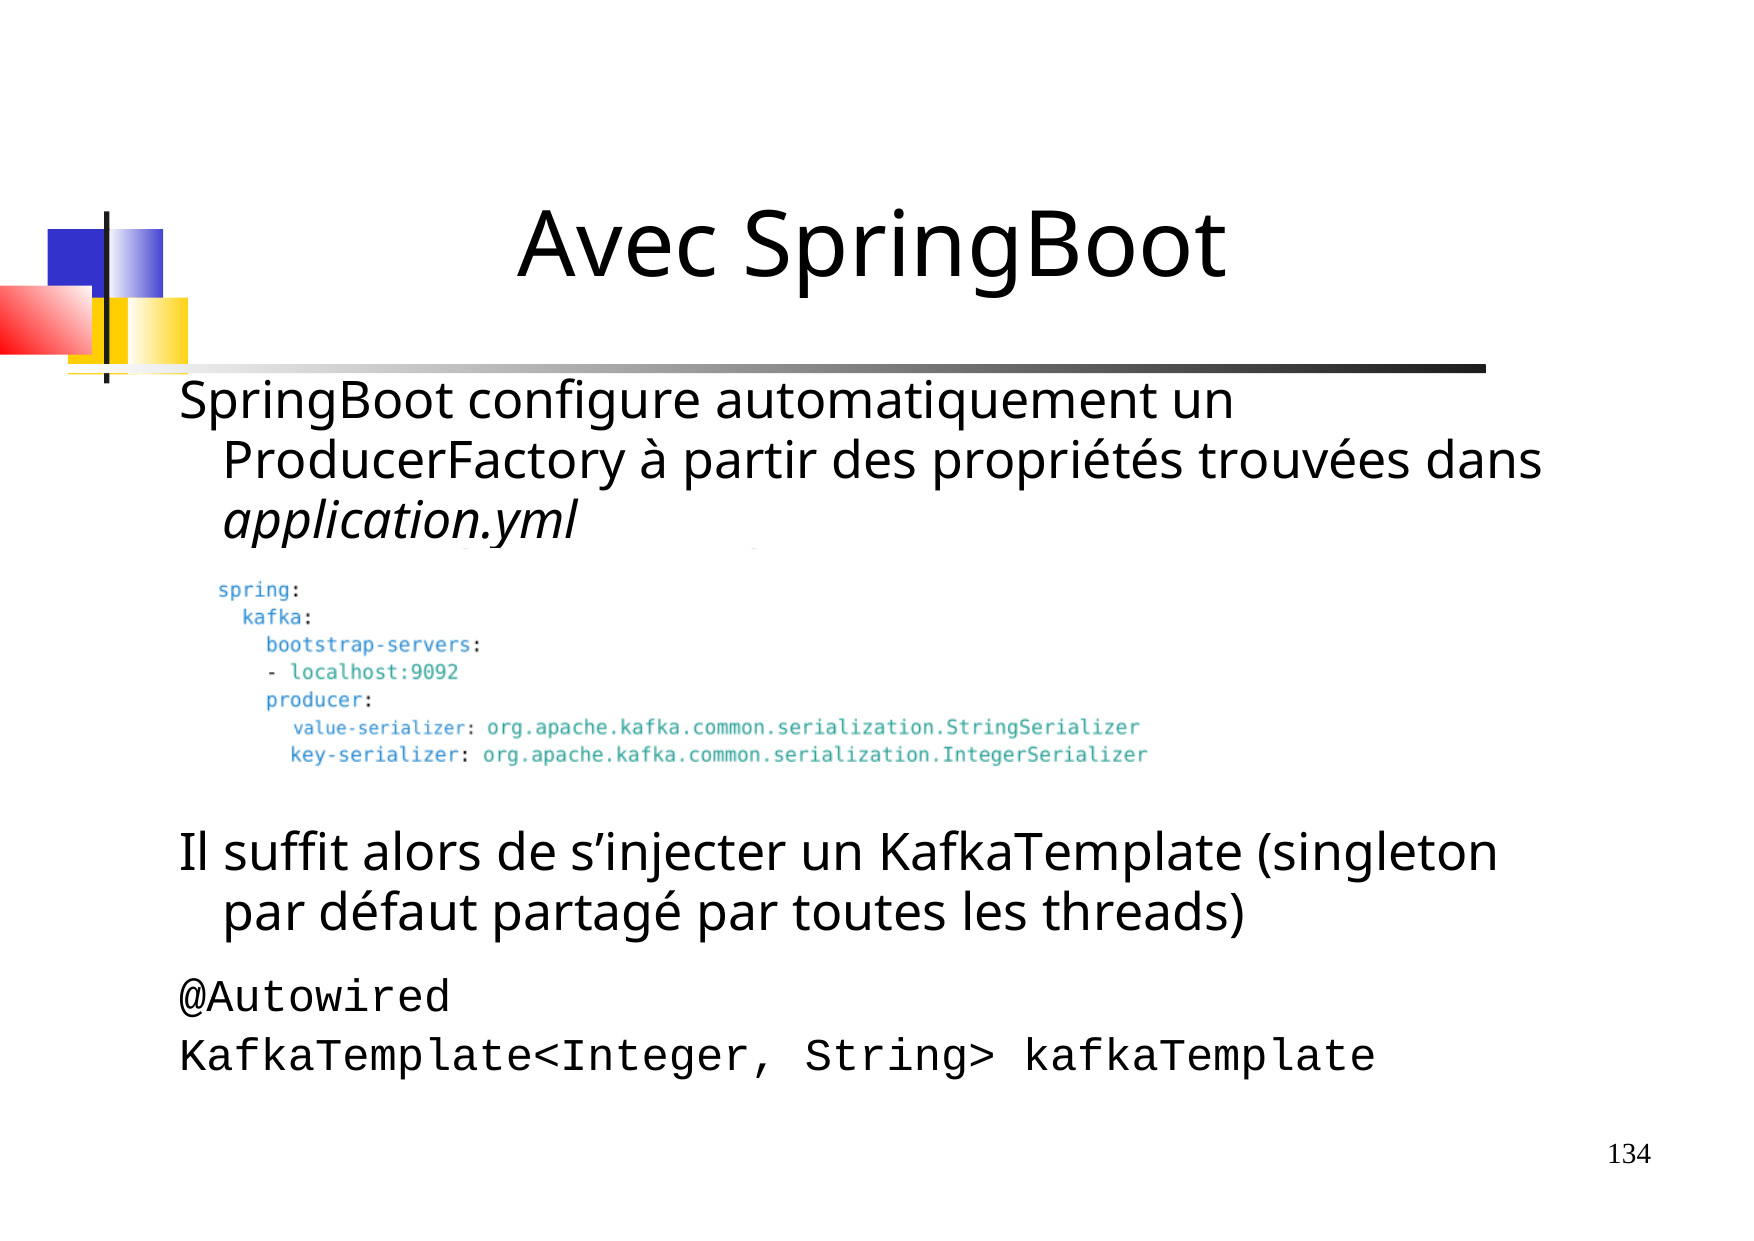

# Avec SpringBoot
SpringBoot configure automatiquement un ProducerFactory à partir des propriétés trouvées dans application.yml
Il suffit alors de s’injecter un KafkaTemplate (singleton par défaut partagé par toutes les threads)
@Autowired
KafkaTemplate<Integer, String> kafkaTemplate